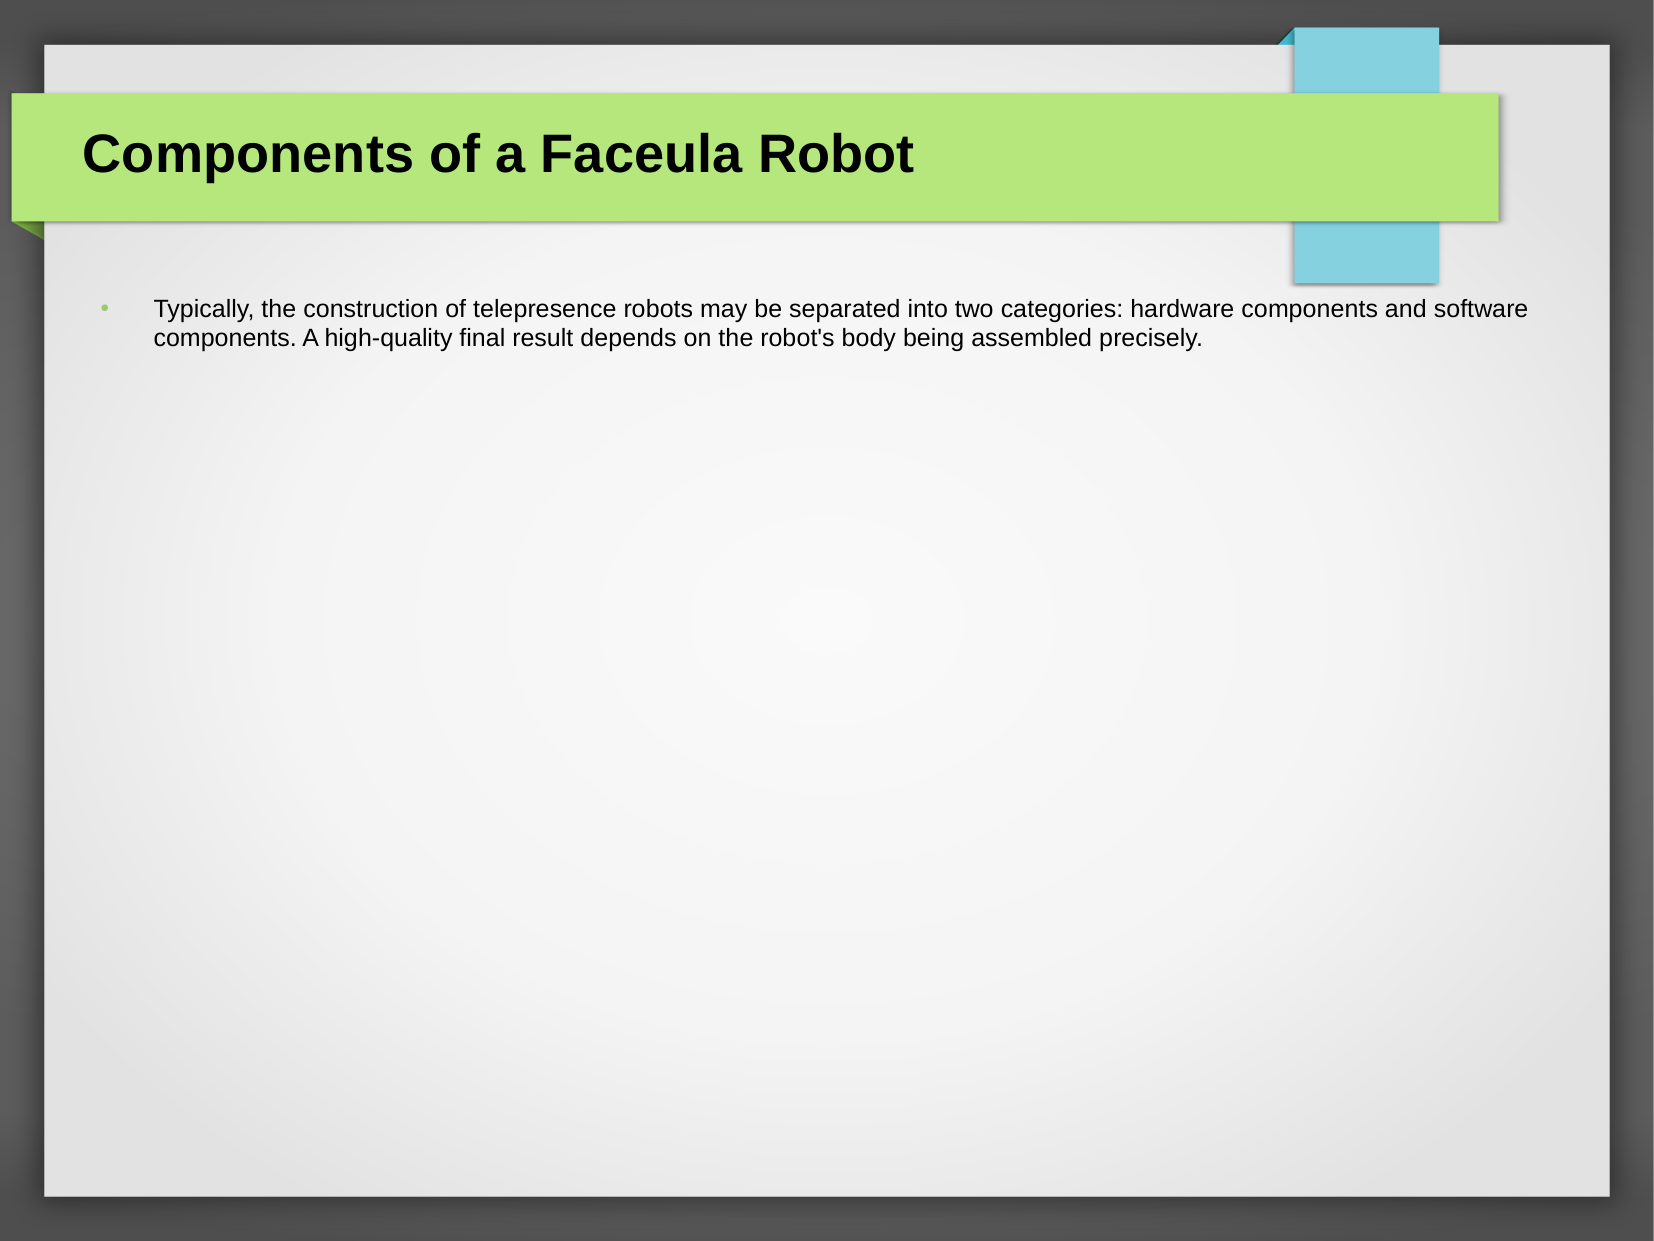

# Components of a Faceula Robot
Typically, the construction of telepresence robots may be separated into two categories: hardware components and software components. A high-quality final result depends on the robot's body being assembled precisely.